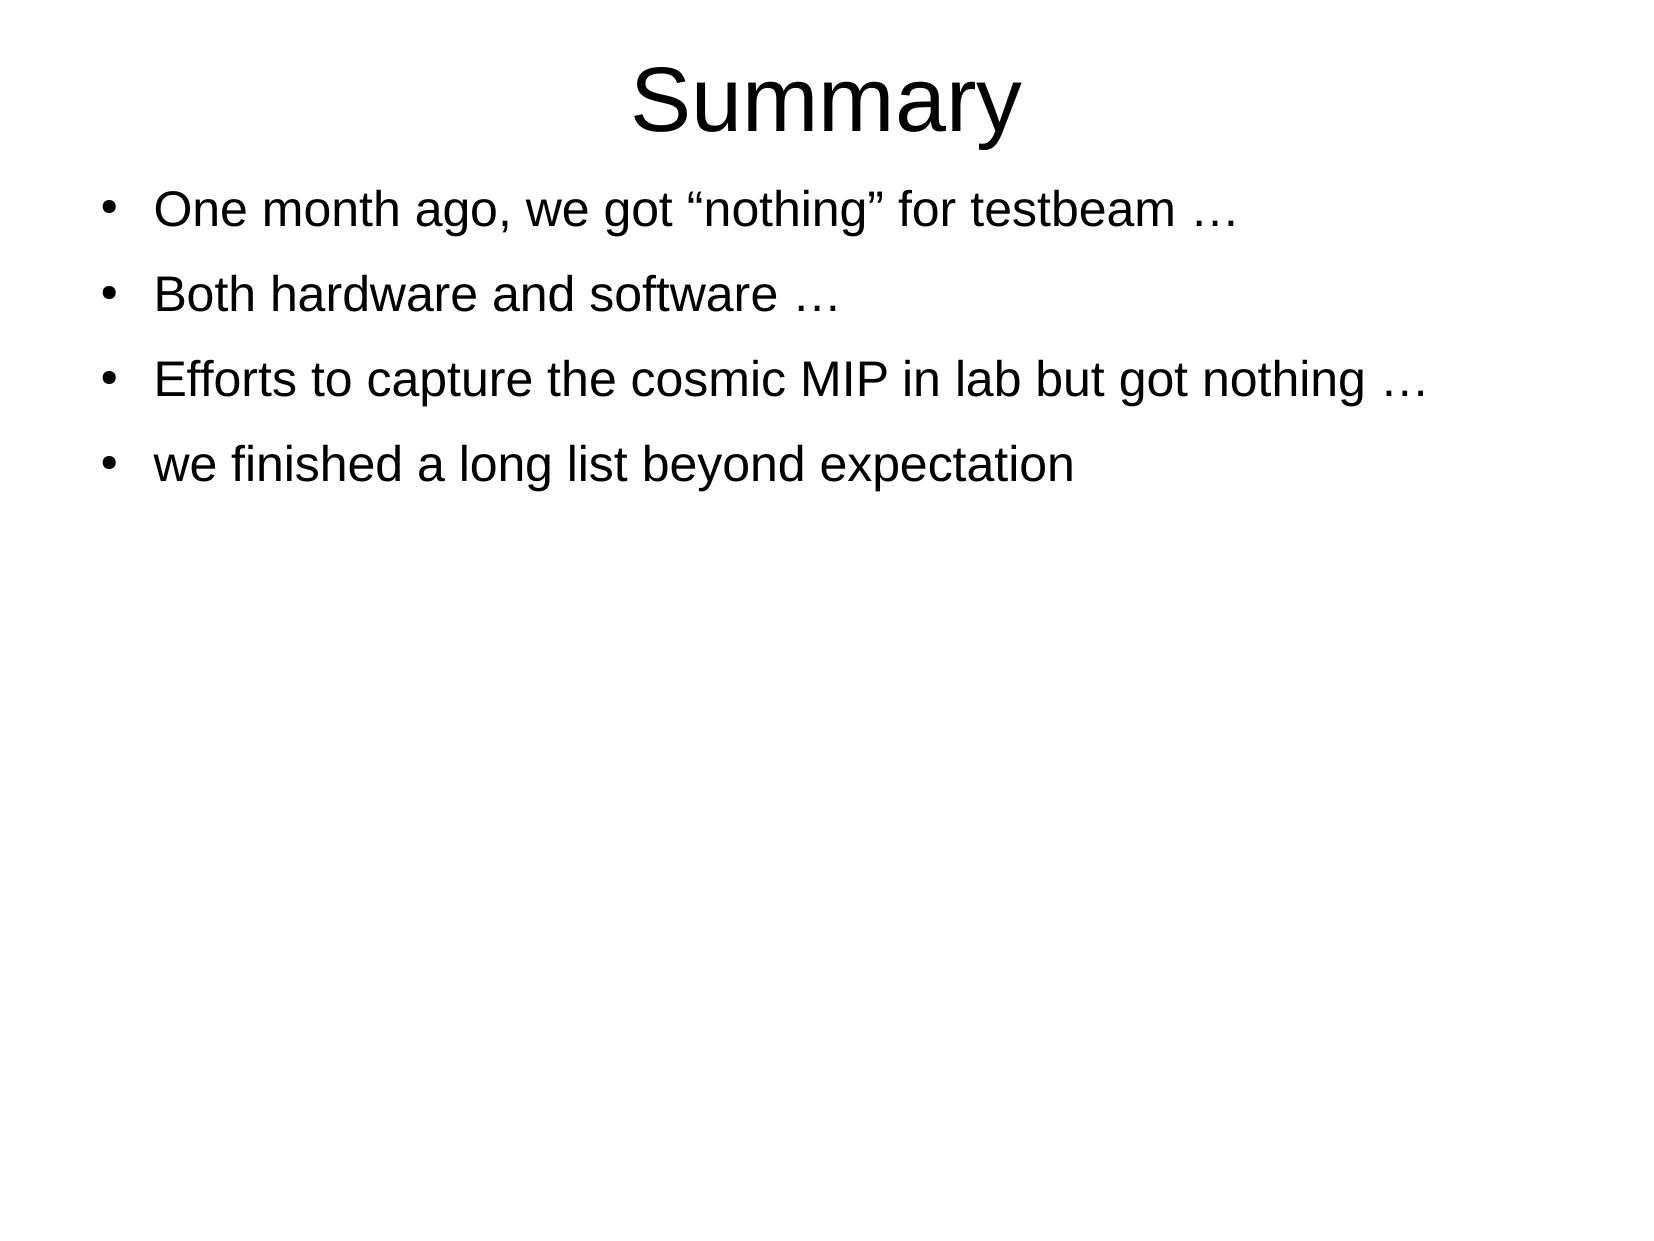

# Summary
One month ago, we got “nothing” for testbeam …
Both hardware and software …
Efforts to capture the cosmic MIP in lab but got nothing …
we finished a long list beyond expectation